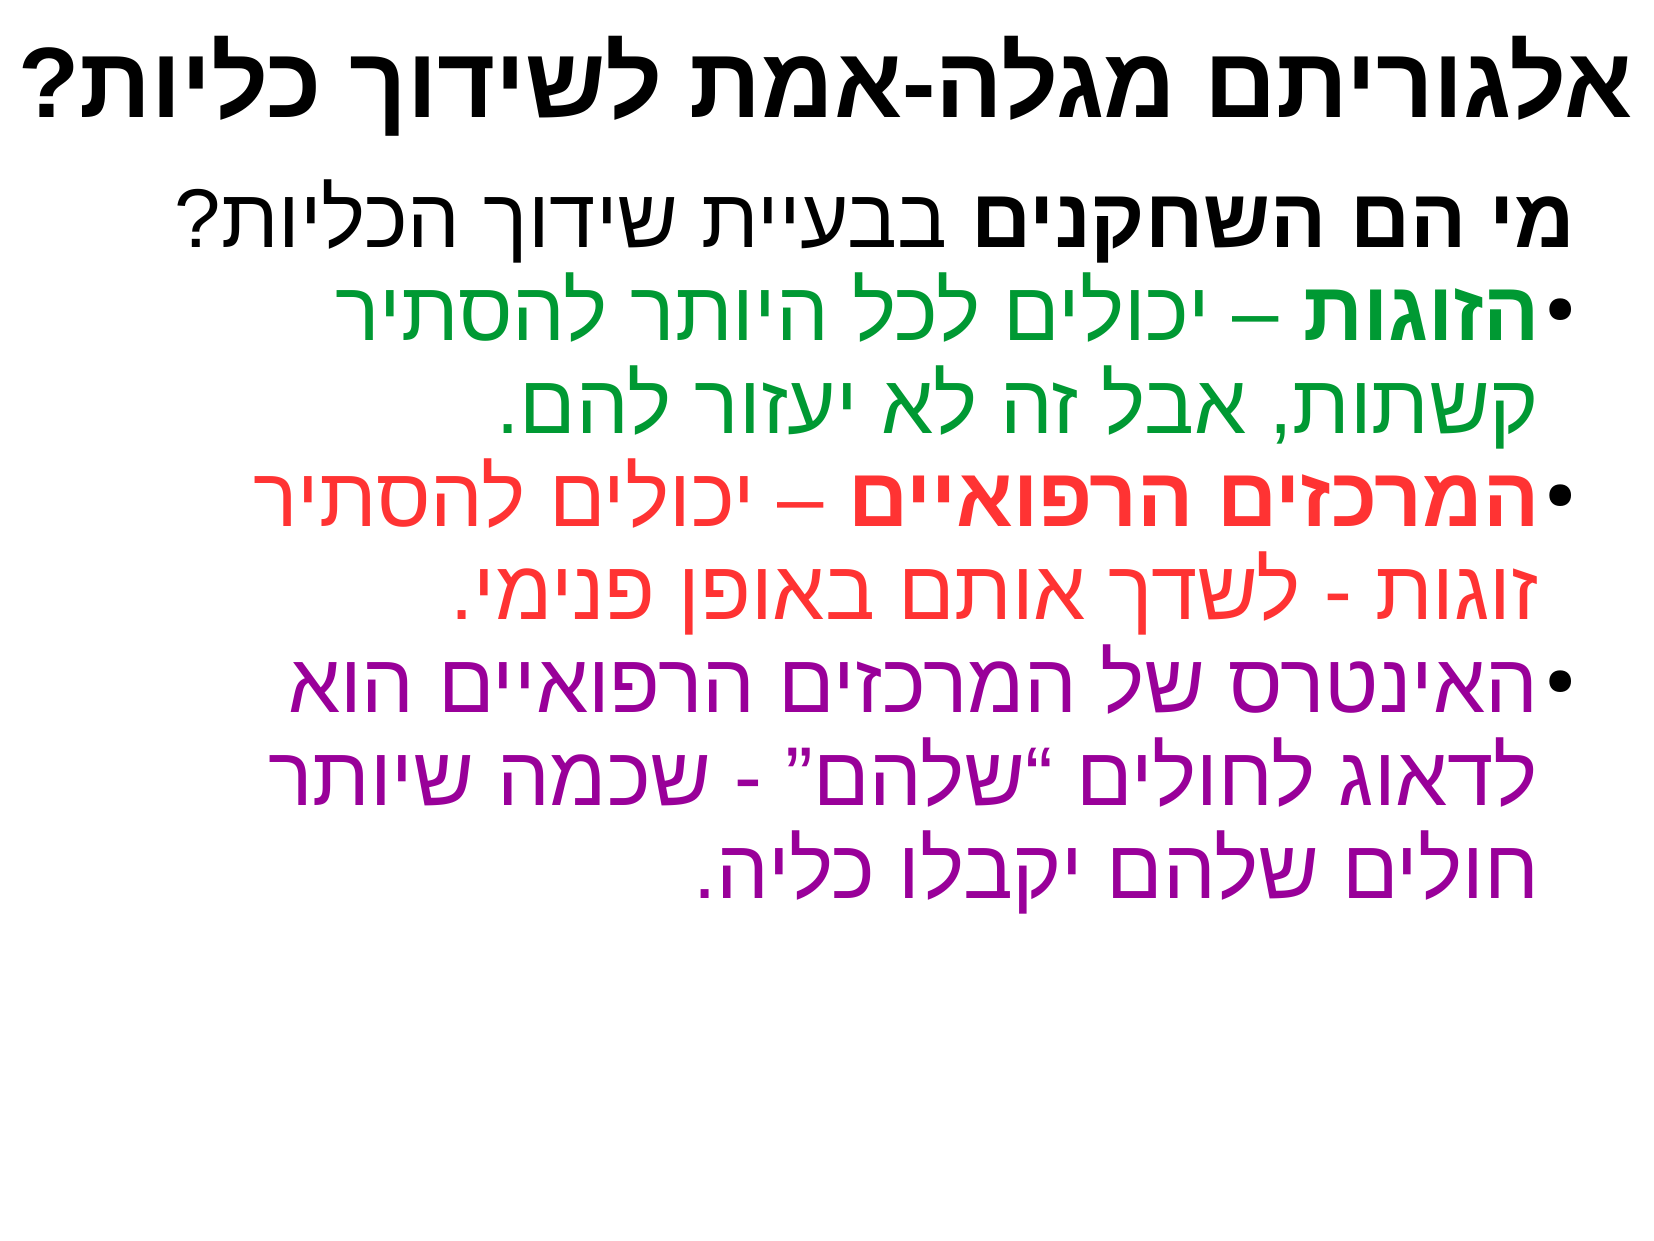

# אלגוריתם מגלה-אמת לשידוך כליות?
מי הם השחקנים בבעיית שידוך הכליות?
הזוגות – יכולים לכל היותר להסתיר קשתות, אבל זה לא יעזור להם.
המרכזים הרפואיים – יכולים להסתיר זוגות - לשדך אותם באופן פנימי.
האינטרס של המרכזים הרפואיים הוא לדאוג לחולים “שלהם” - שכמה שיותר חולים שלהם יקבלו כליה.